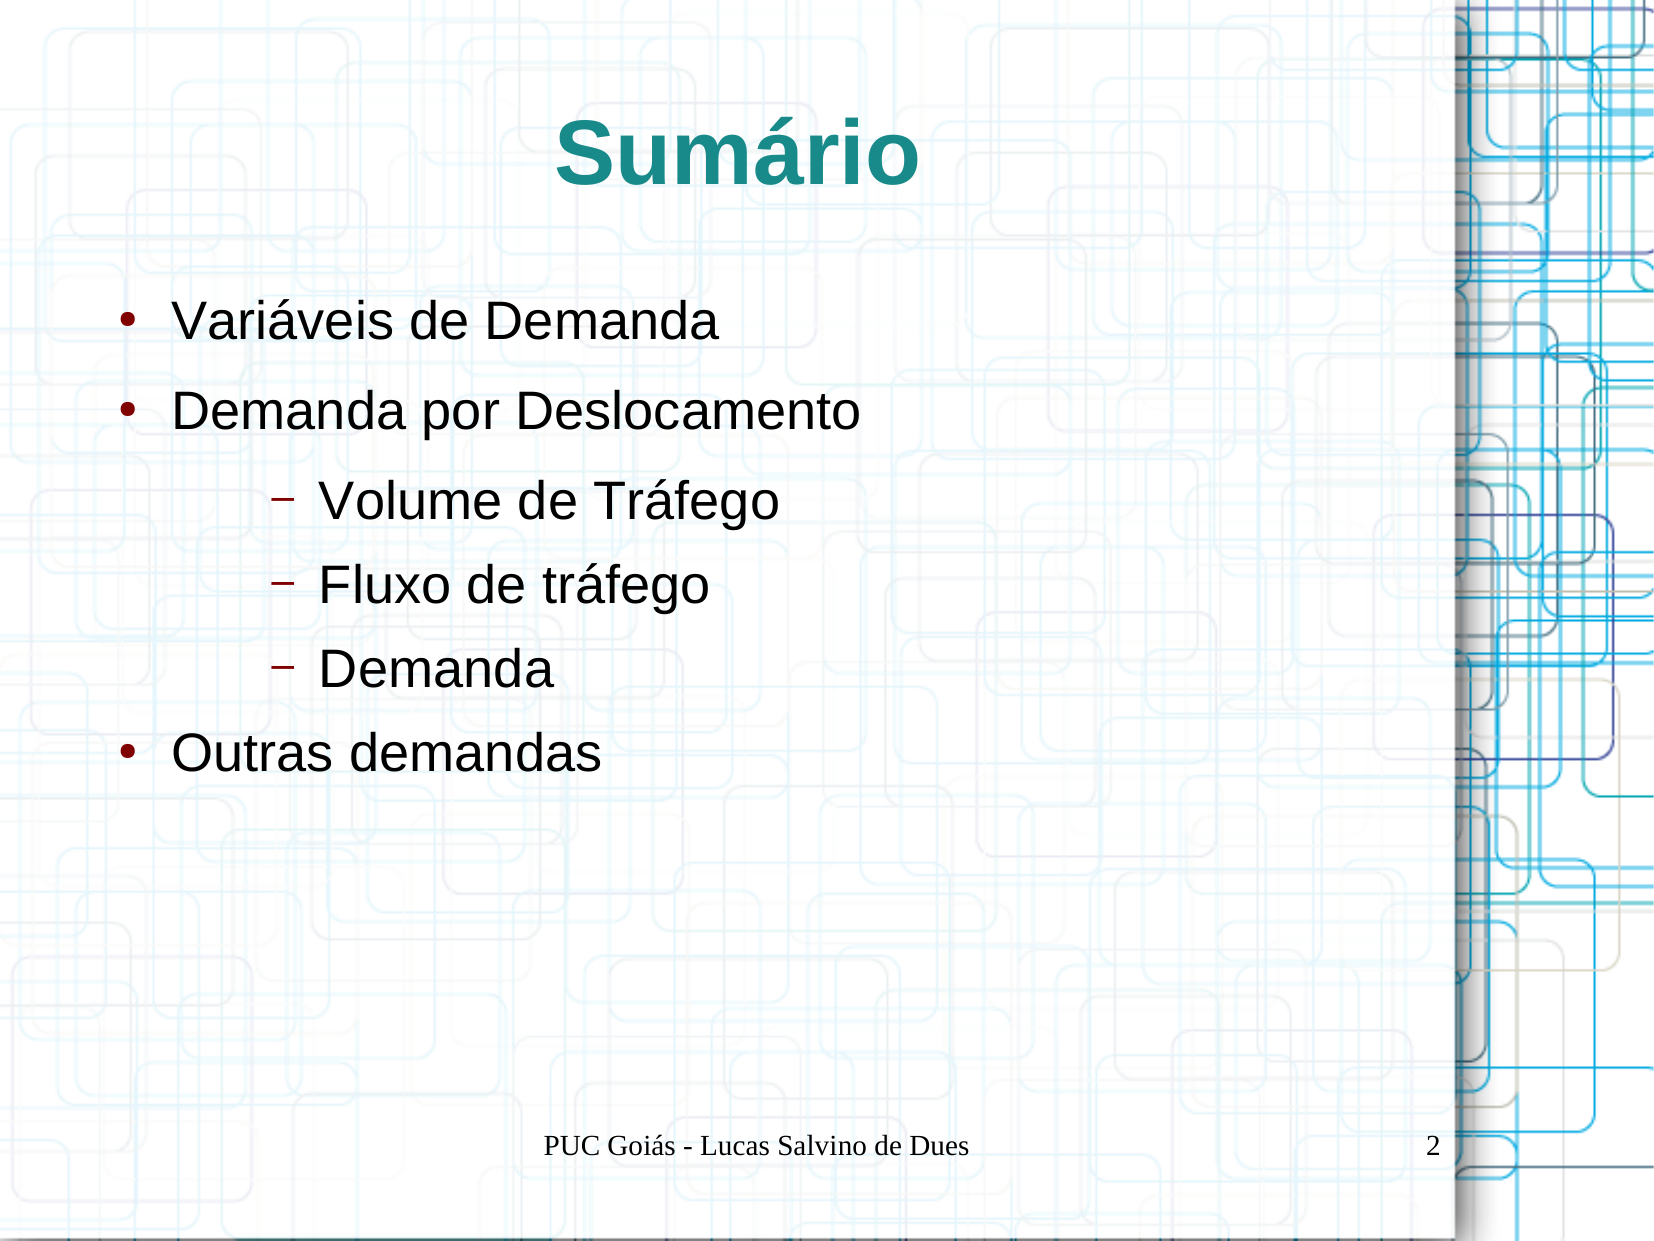

# Sumário
Variáveis de Demanda
Demanda por Deslocamento
Volume de Tráfego
Fluxo de tráfego
Demanda
Outras demandas
PUC Goiás - Lucas Salvino de Dues
2